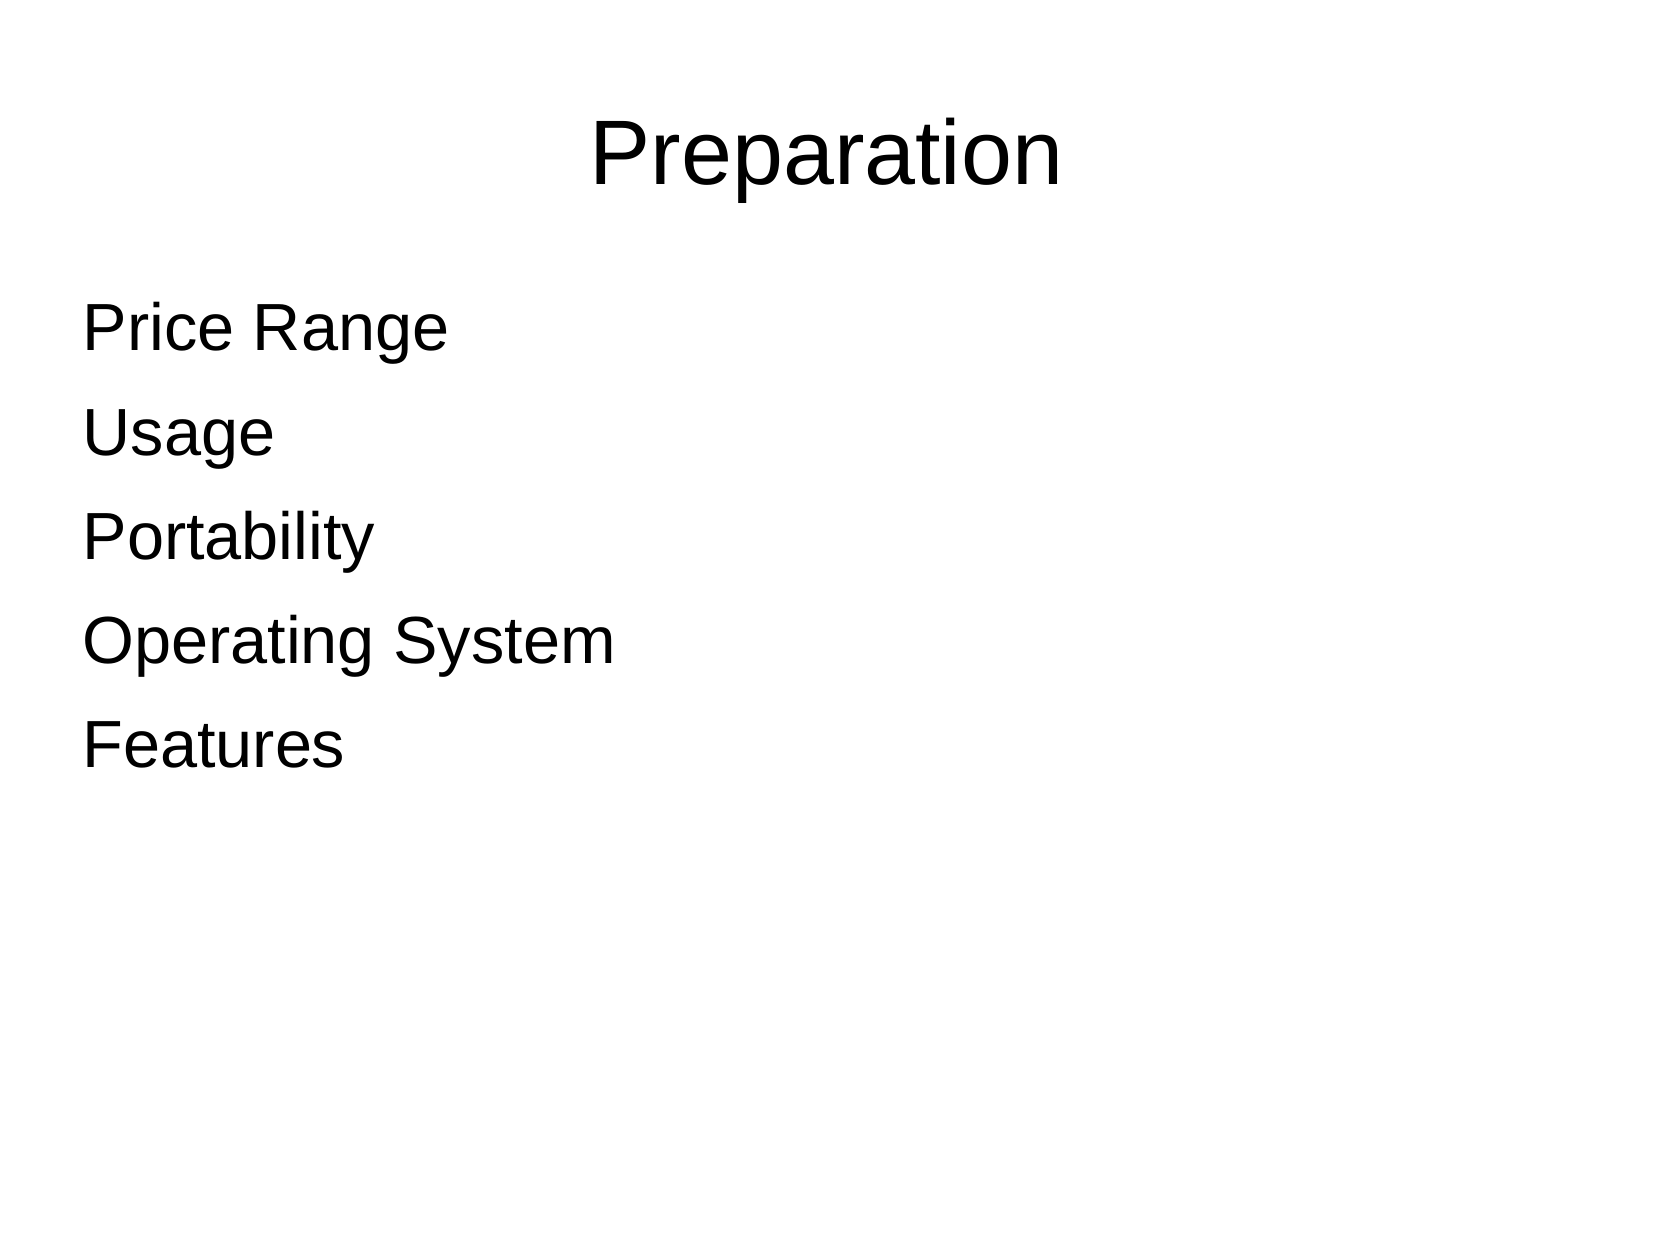

# Preparation
Price Range
Usage
Portability
Operating System
Features